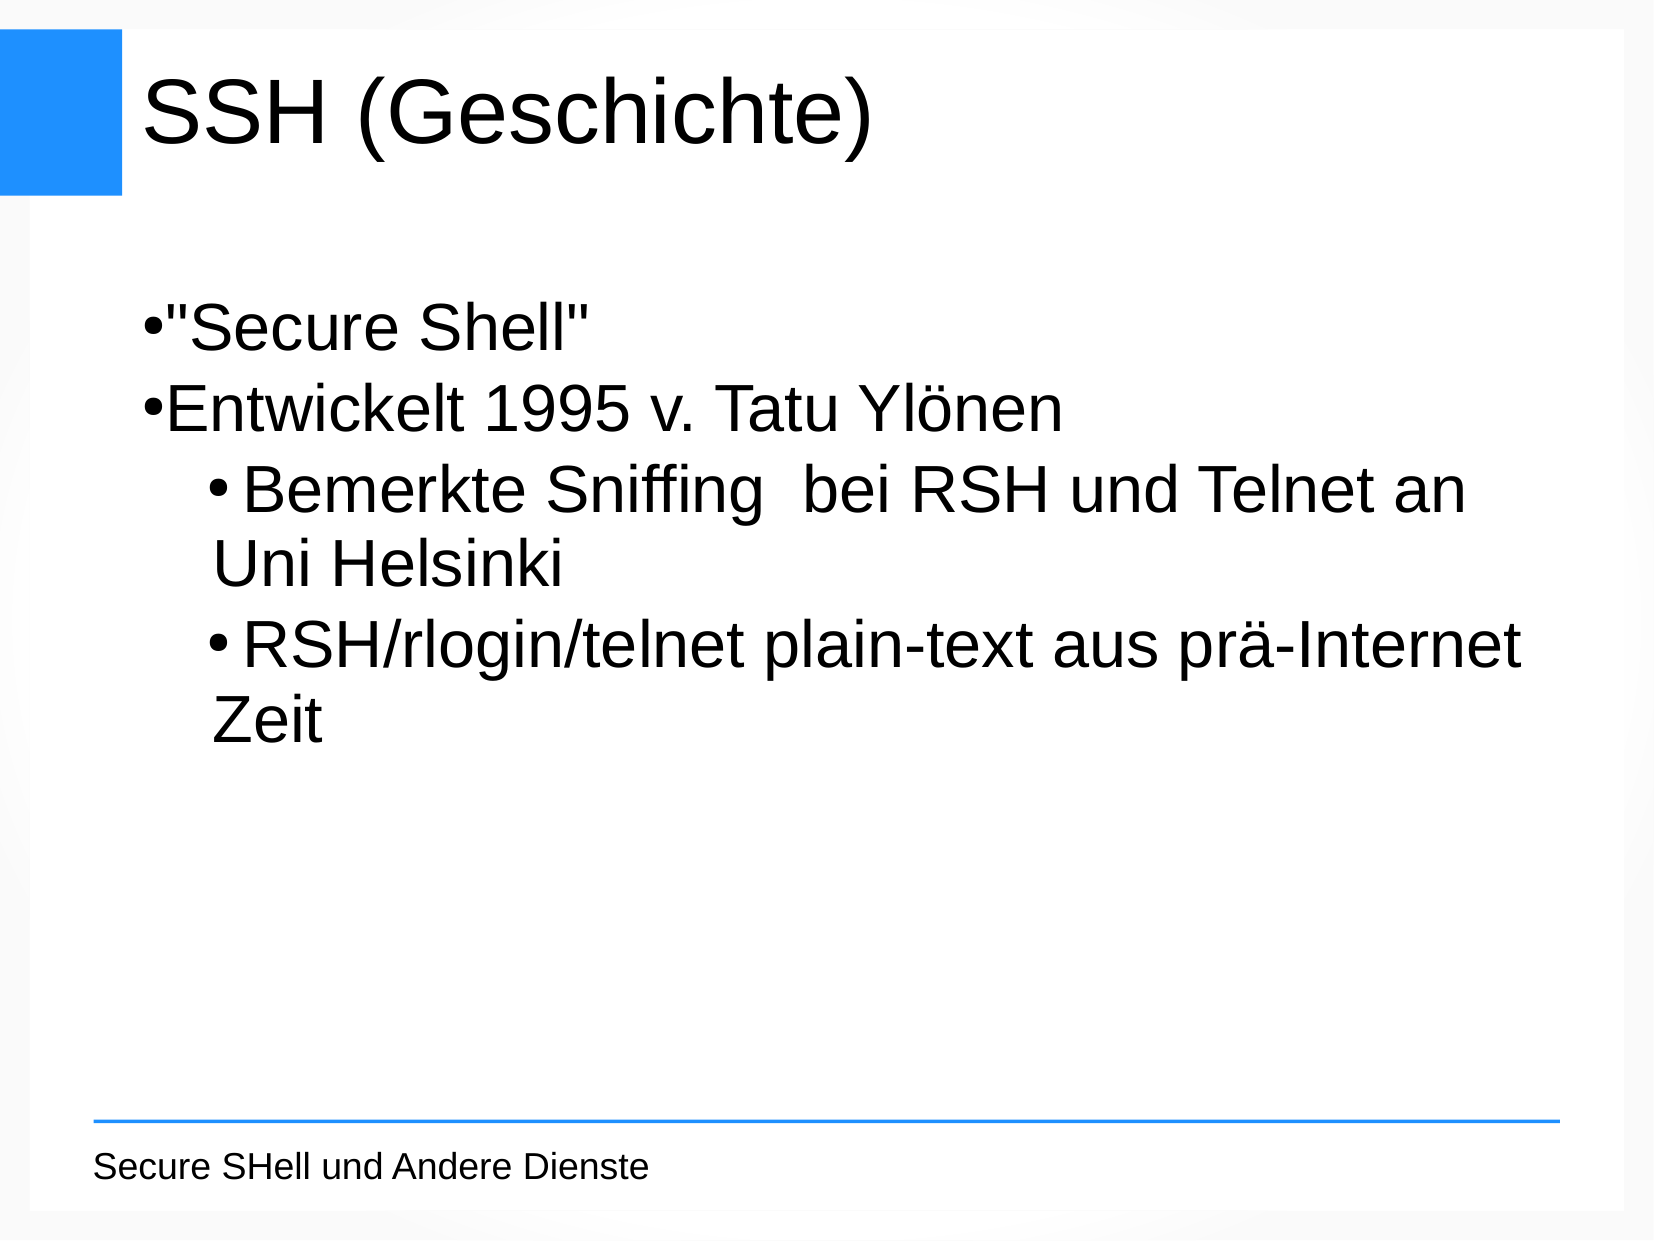

# SSH (Geschichte)
"Secure Shell"
Entwickelt 1995 v. Tatu Ylönen
Bemerkte Sniffing bei RSH und Telnet an Uni Helsinki
RSH/rlogin/telnet plain-text aus prä-Internet Zeit
Secure SHell und Andere Dienste